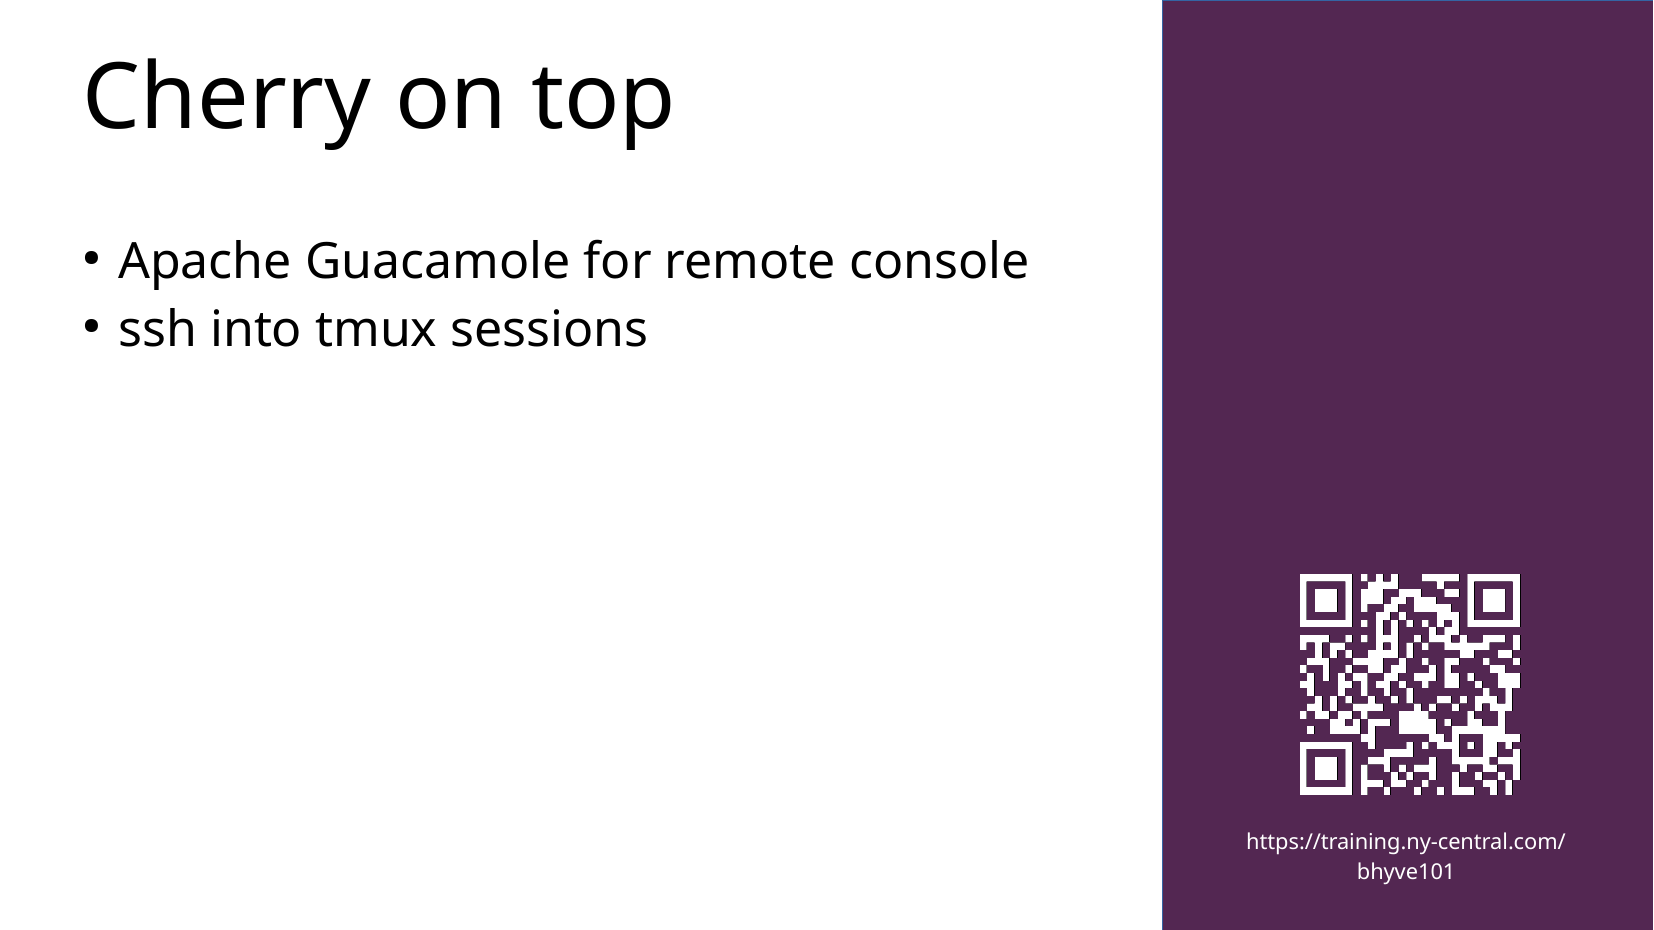

# Cherry on top
Apache Guacamole for remote console
ssh into tmux sessions
https://training.ny-central.com/bhyve101